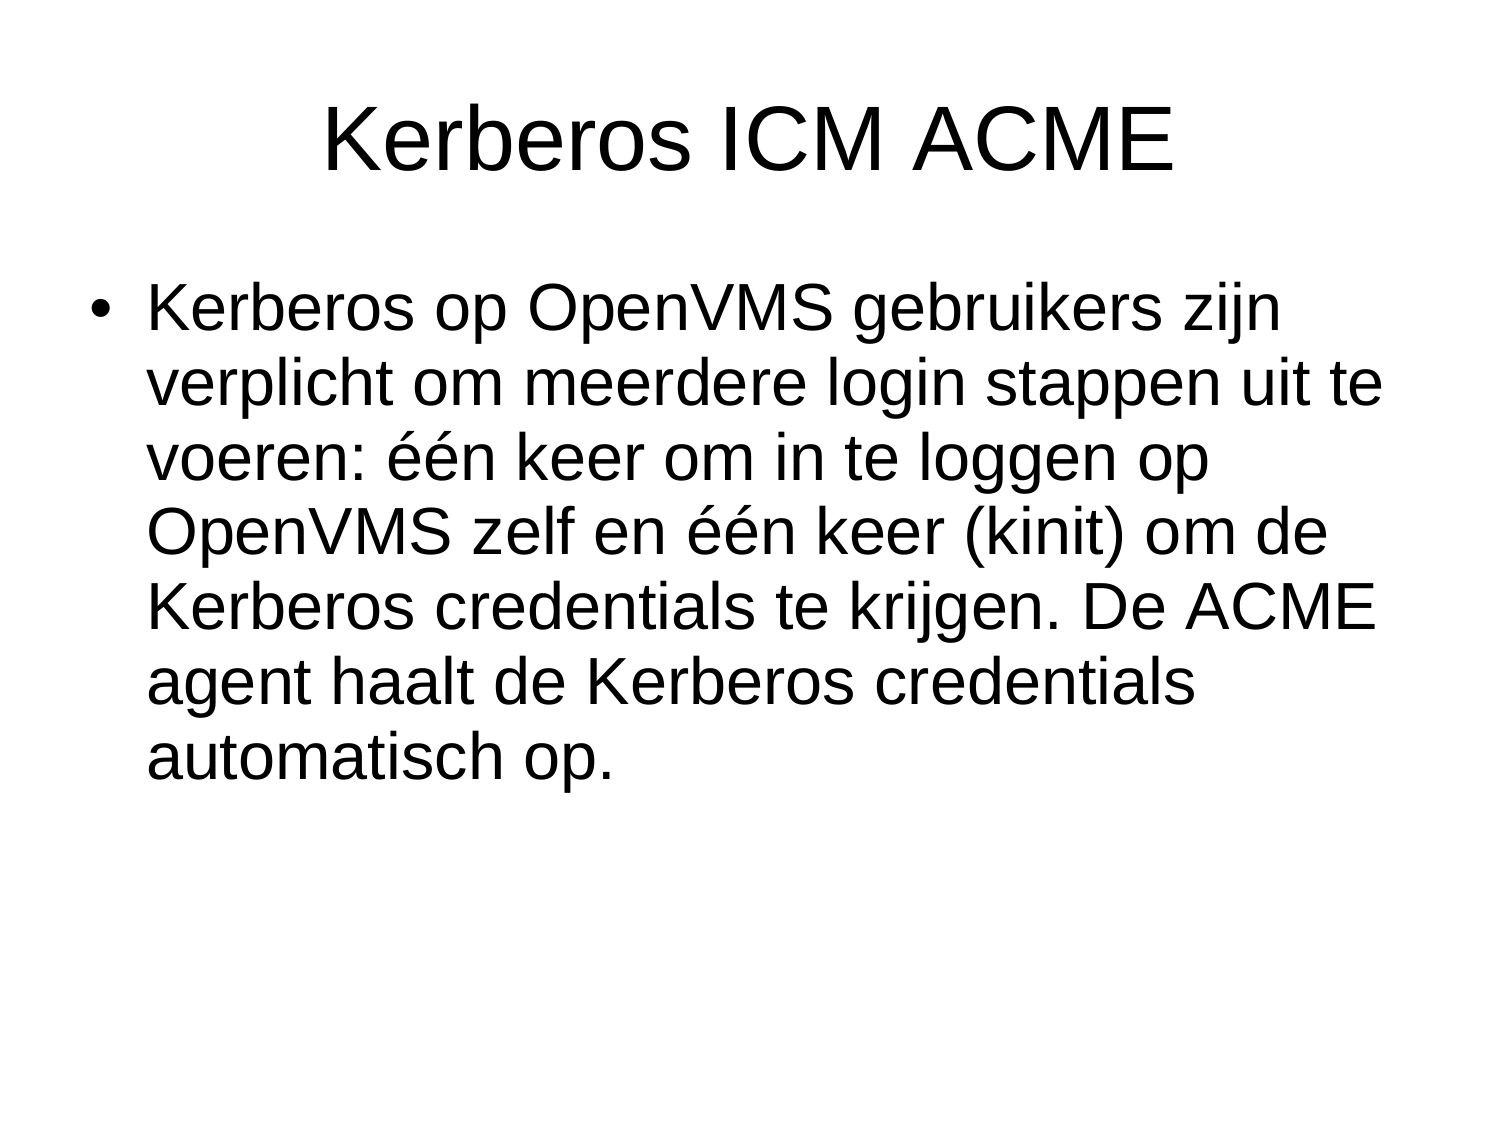

# Kerberos ICM ACME
Kerberos op OpenVMS gebruikers zijn verplicht om meerdere login stappen uit te voeren: één keer om in te loggen op OpenVMS zelf en één keer (kinit) om de Kerberos credentials te krijgen. De ACME agent haalt de Kerberos credentials automatisch op.